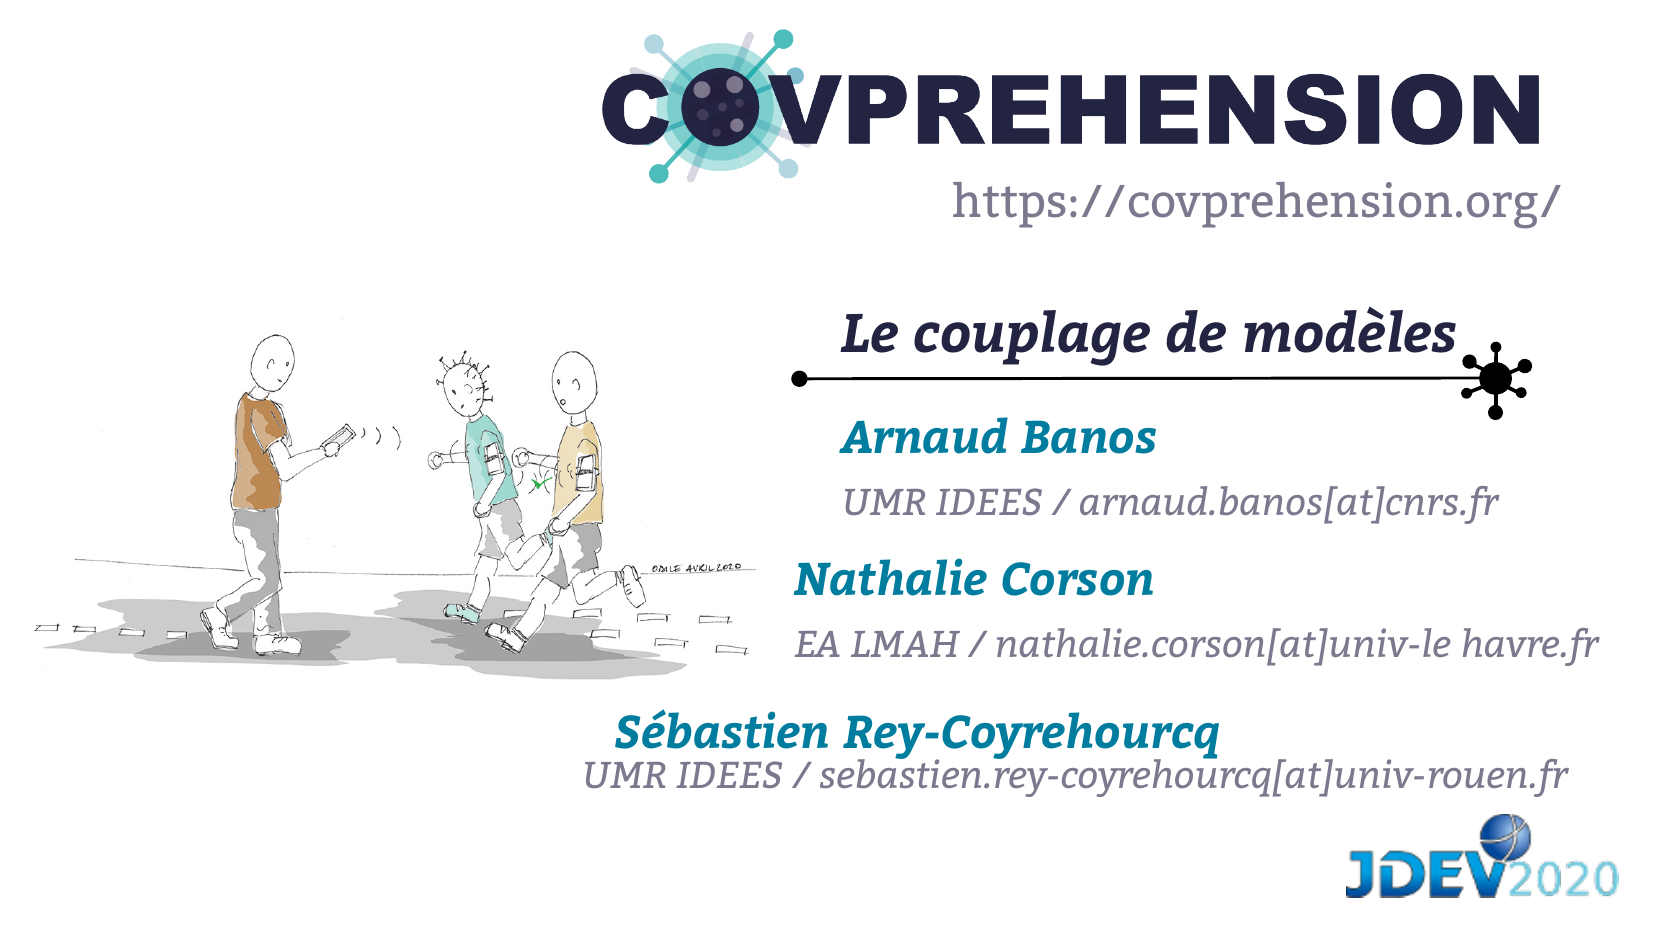

https://covprehension.org/
Le couplage de modèles
Arnaud Banos
UMR IDEES / arnaud.banos[at]cnrs.fr
Nathalie Corson
EA LMAH / nathalie.corson[at]univ-le havre.fr
Sébastien Rey-Coyrehourcq
UMR IDEES / sebastien.rey-coyrehourcq[at]univ-rouen.fr